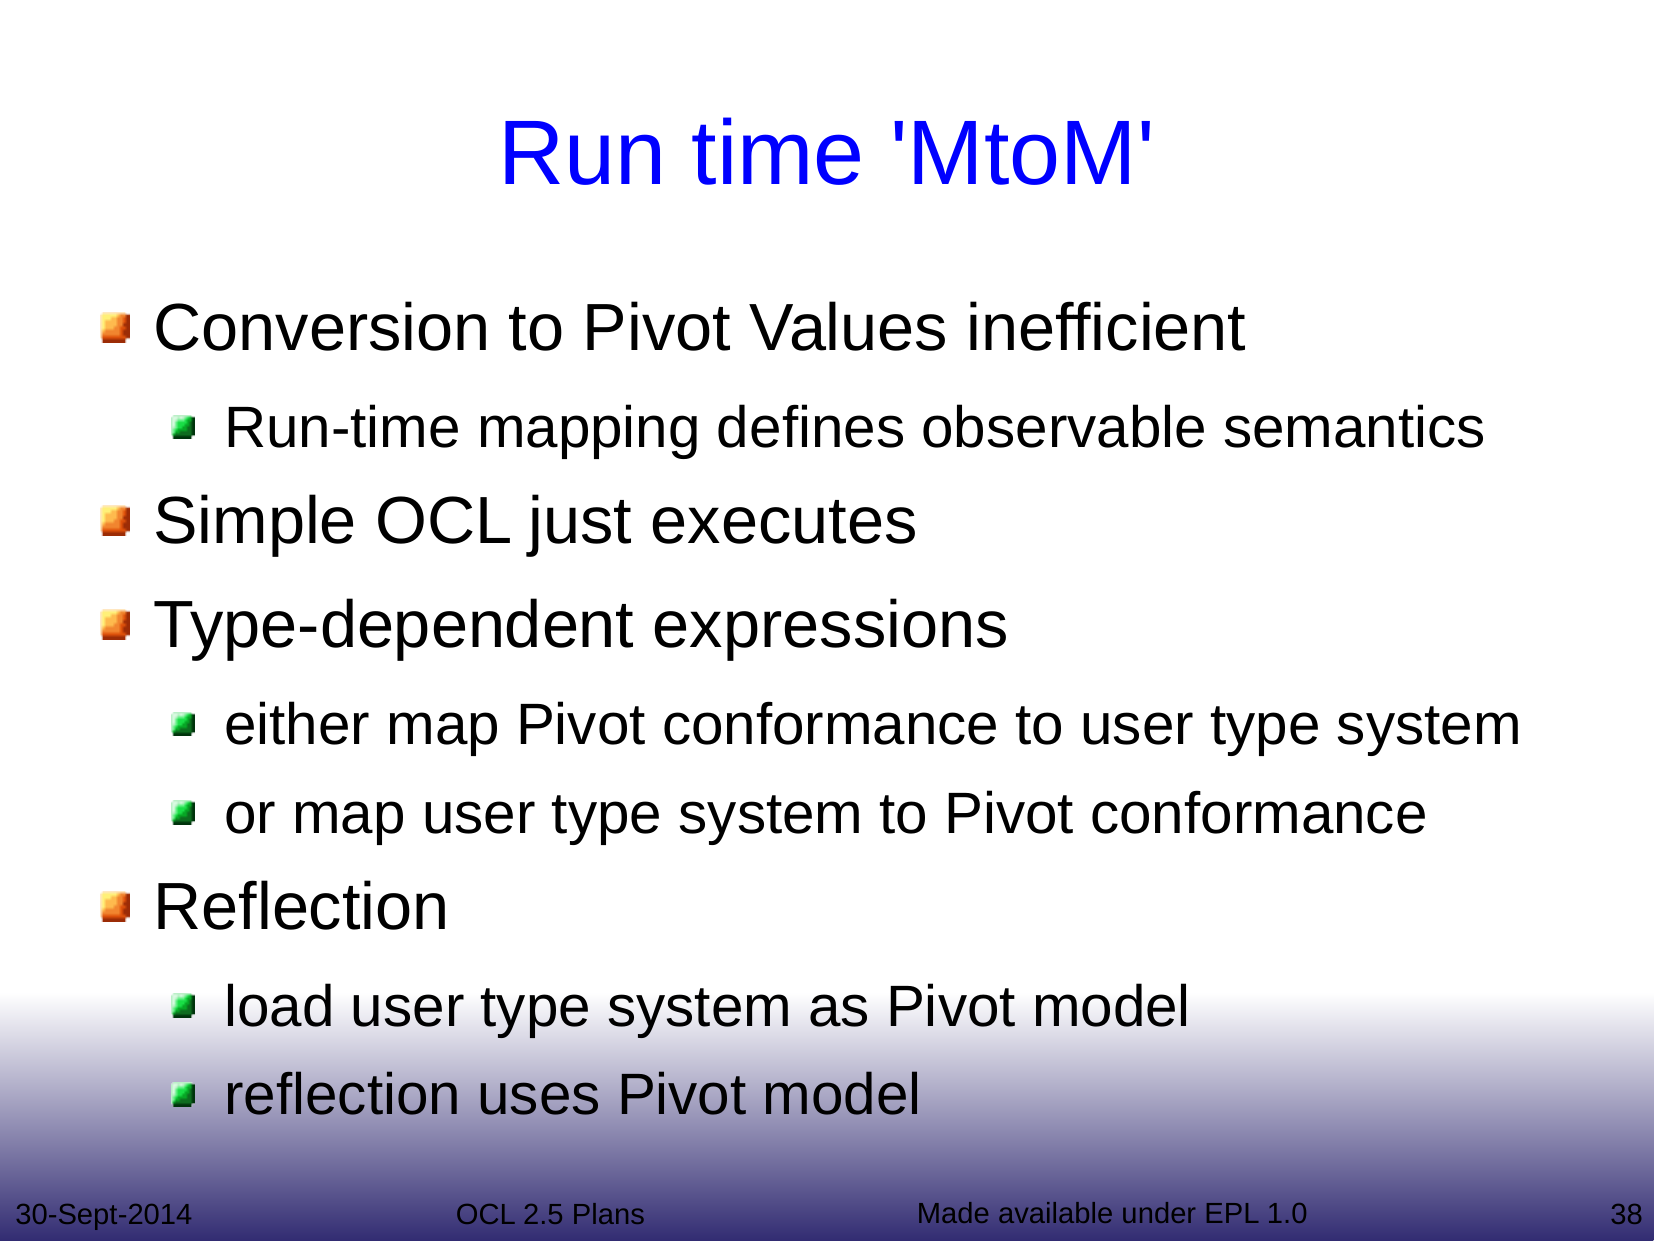

# Run time 'MtoM'
Conversion to Pivot Values inefficient
Run-time mapping defines observable semantics
Simple OCL just executes
Type-dependent expressions
either map Pivot conformance to user type system
or map user type system to Pivot conformance
Reflection
load user type system as Pivot model
reflection uses Pivot model
30-Sept-2014
OCL 2.5 Plans
38